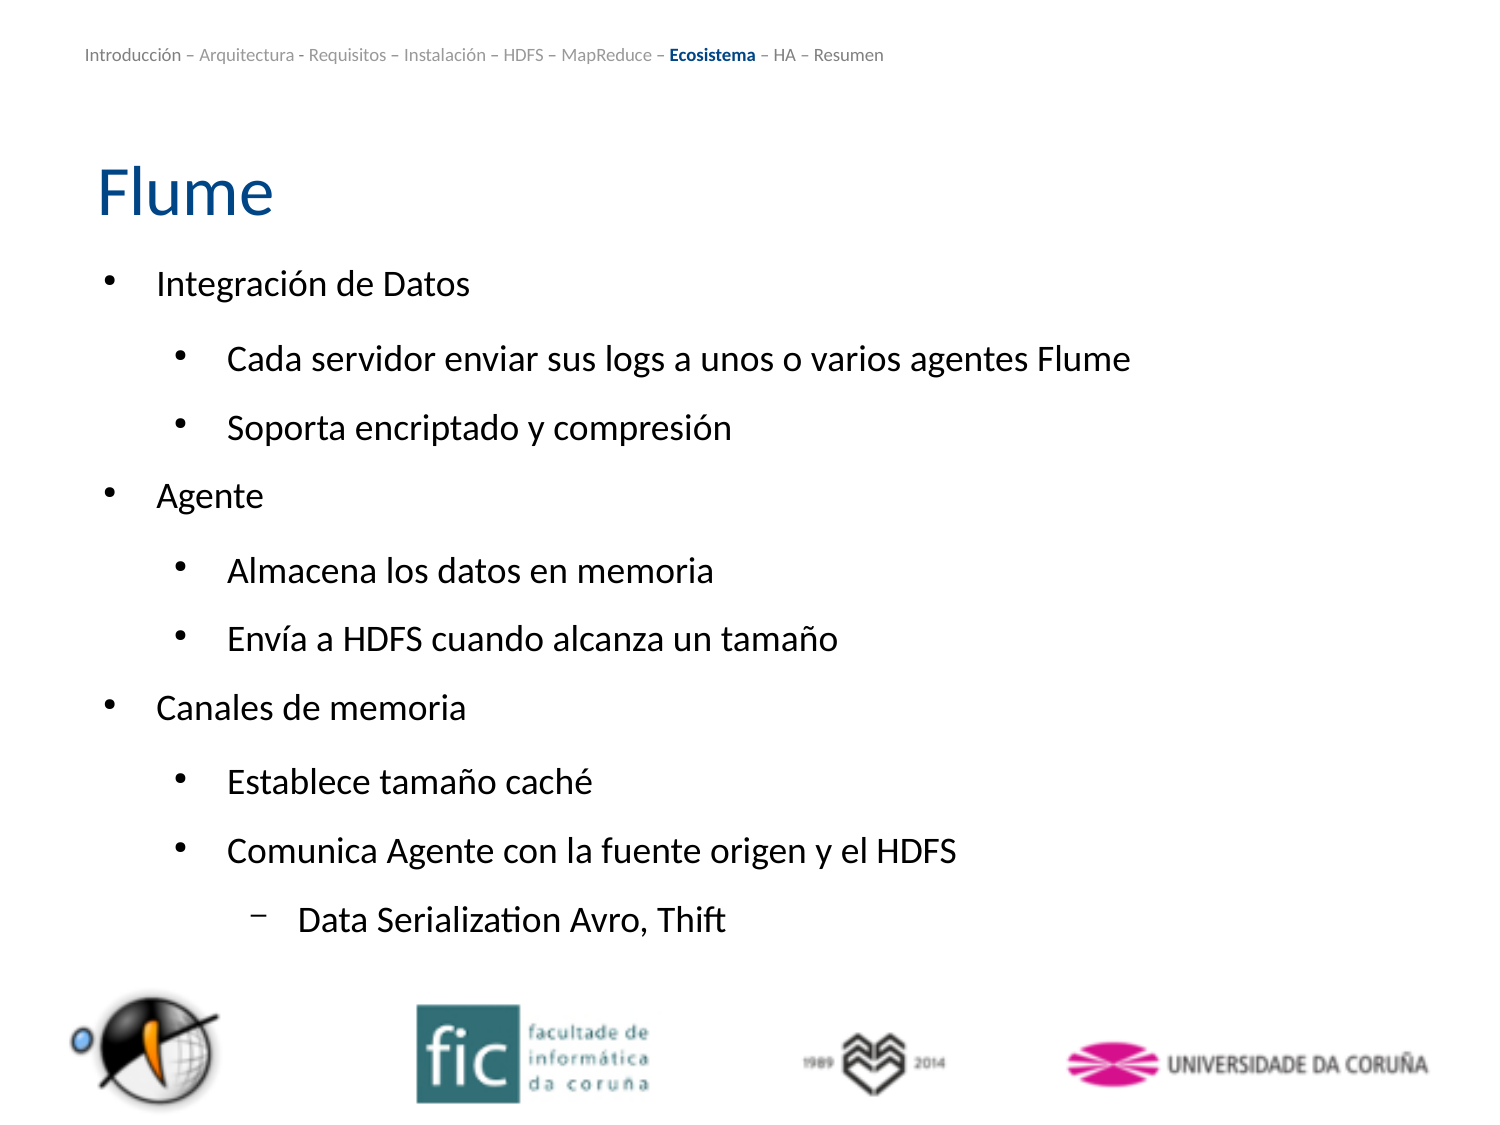

Introducción – Arquitectura - Requisitos – Instalación – HDFS – MapReduce – Ecosistema – HA – Resumen
# Flume
Integración de Datos
Cada servidor enviar sus logs a unos o varios agentes Flume
Soporta encriptado y compresión
Agente
Almacena los datos en memoria
Envía a HDFS cuando alcanza un tamaño
Canales de memoria
Establece tamaño caché
Comunica Agente con la fuente origen y el HDFS
Data Serialization Avro, Thift